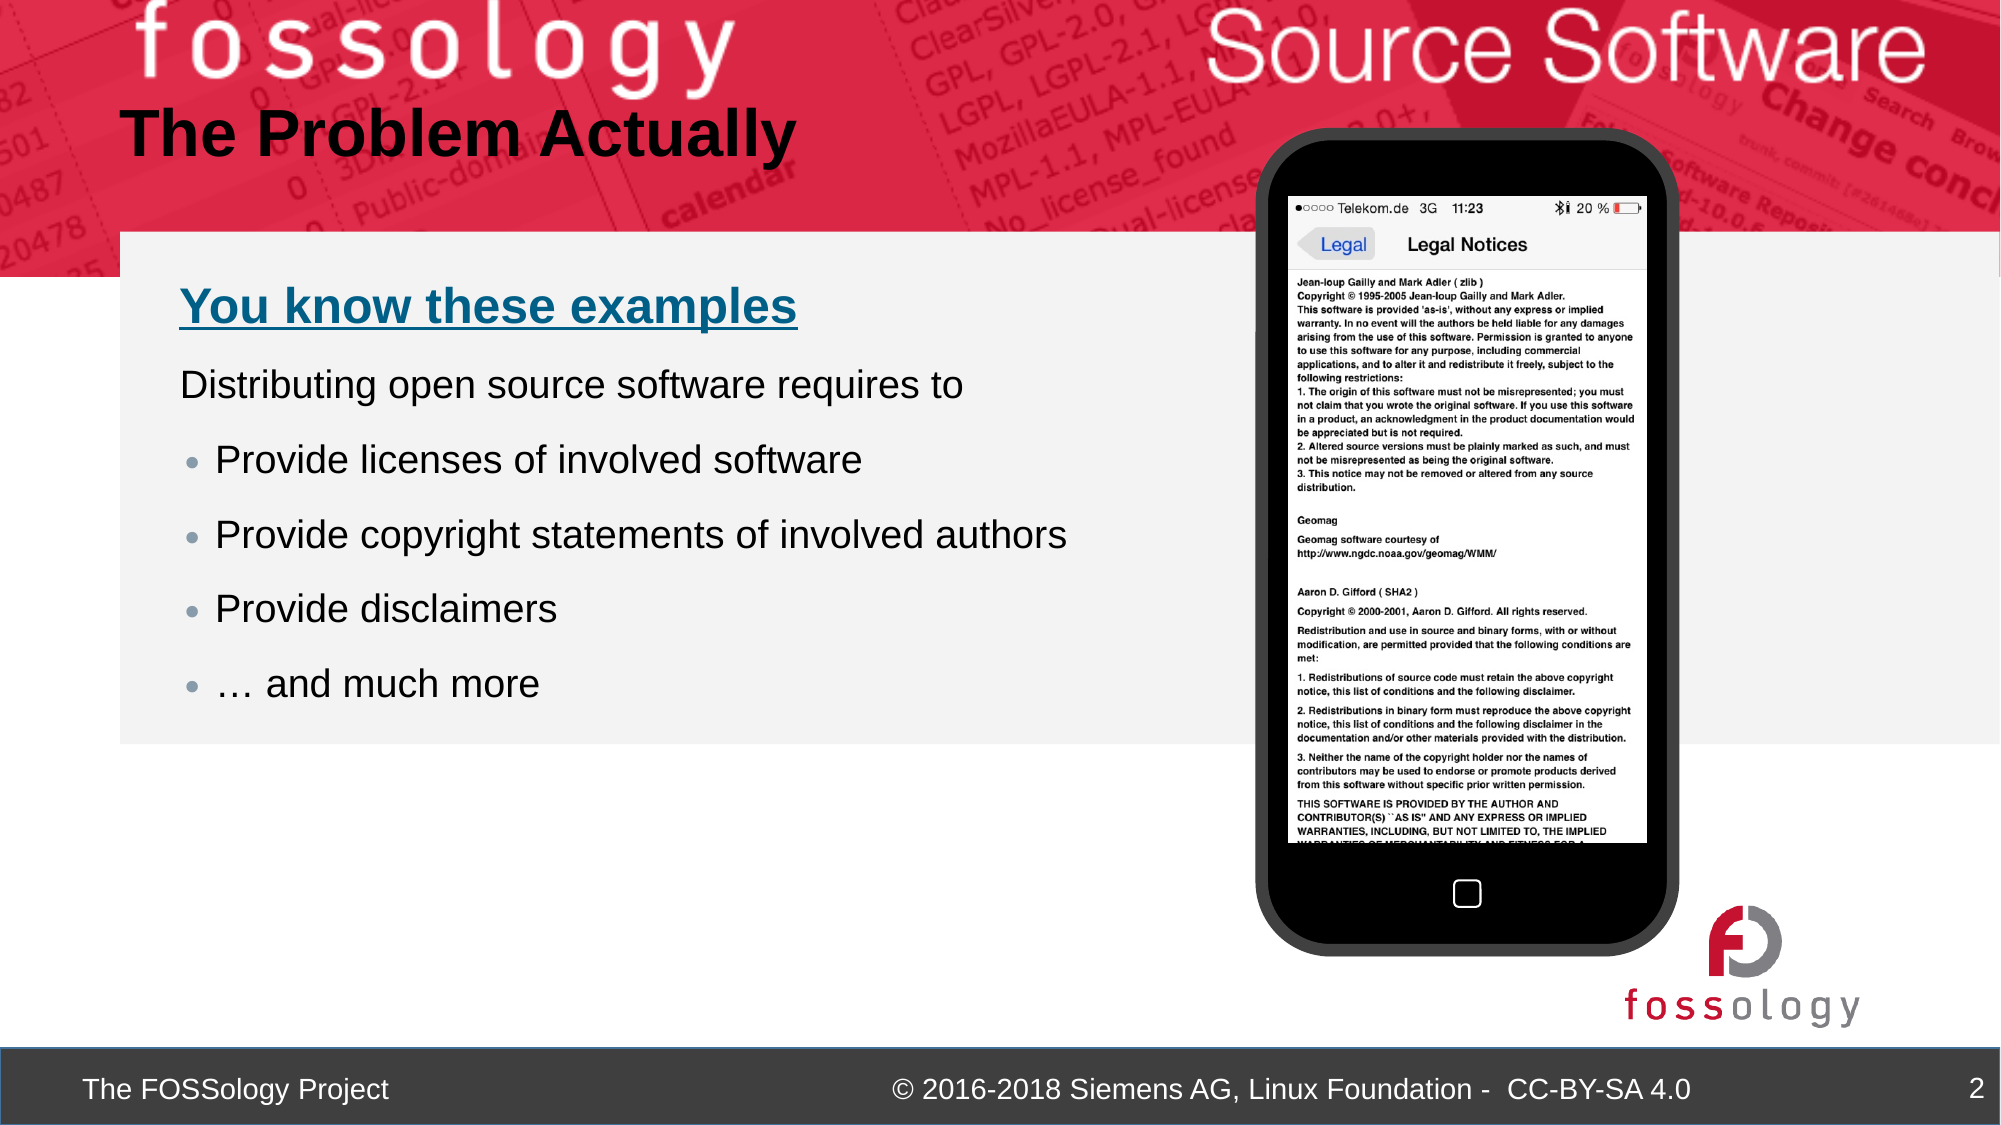

The Problem Actually
You know these examples
Distributing open source software requires to
Provide licenses of involved software
Provide copyright statements of involved authors
Provide disclaimers
… and much more